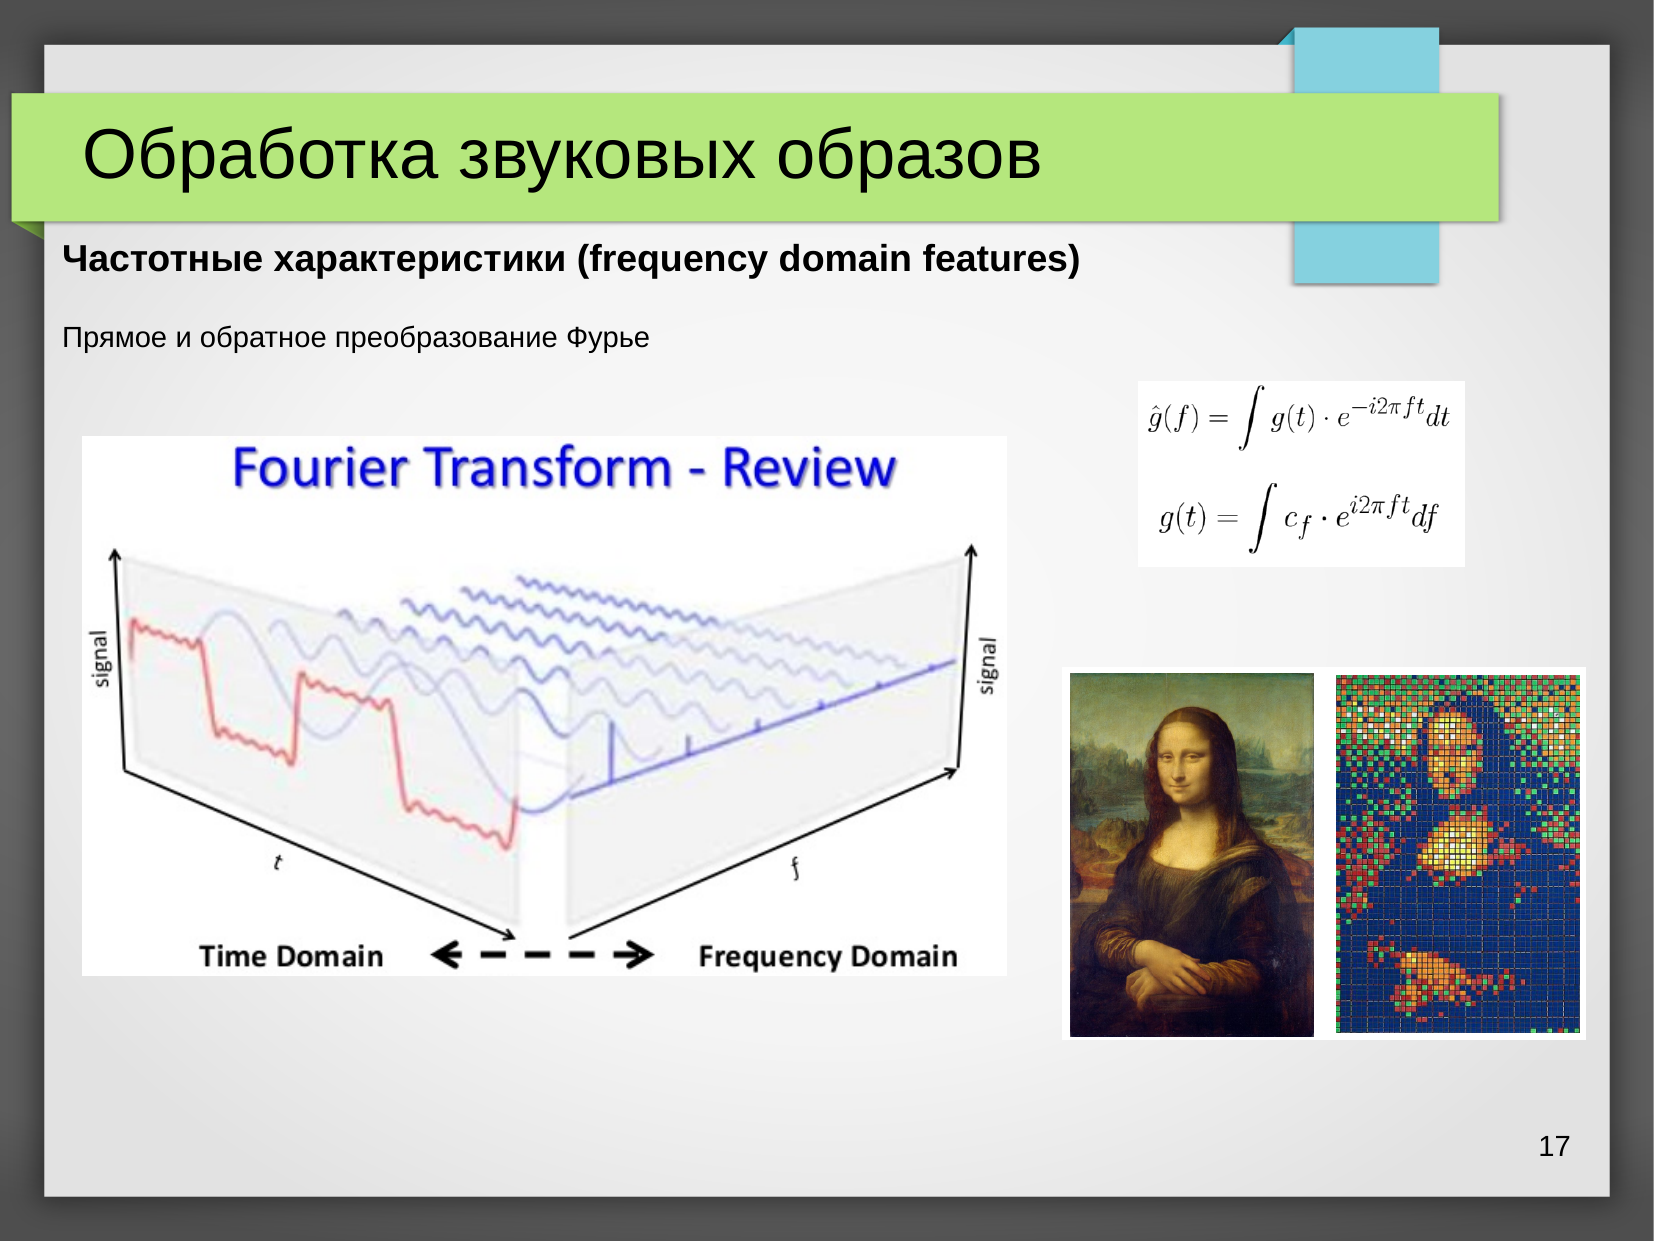

# Обработка звуковых образов
Частотные характеристики (frequency domain features)
Прямое и обратное преобразование Фурье
17